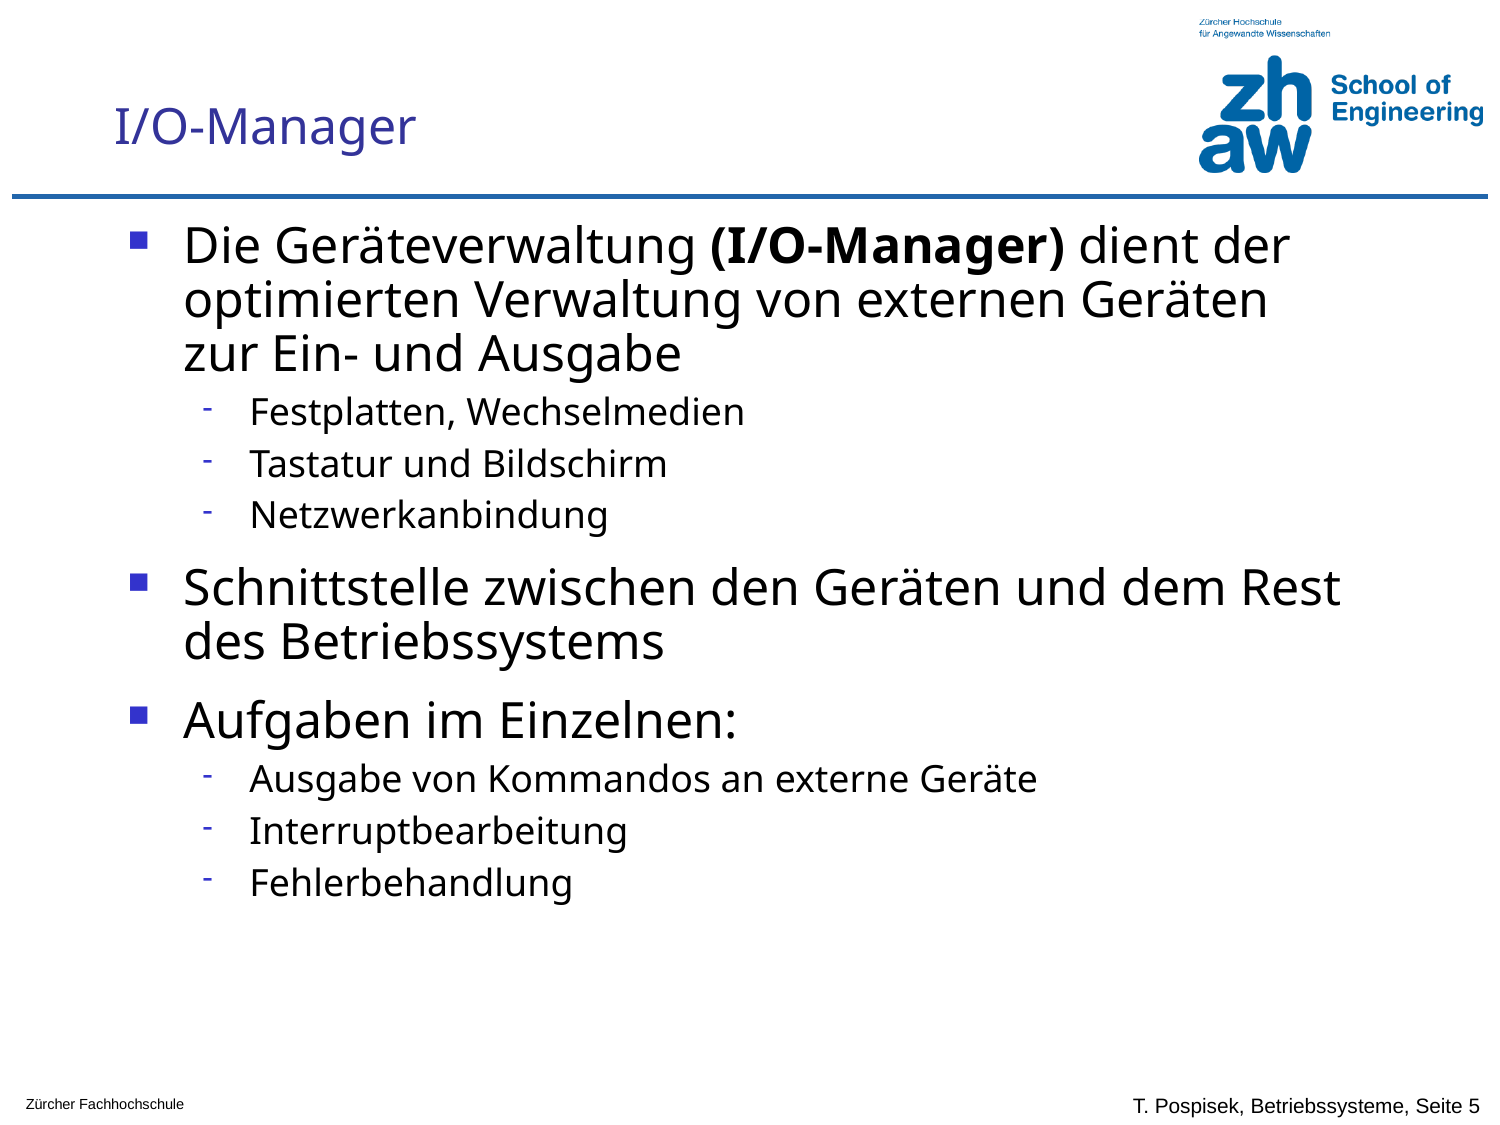

# I/O-Manager
Die Geräteverwaltung (I/O-Manager) dient der optimierten Verwaltung von externen Geräten zur Ein- und Ausgabe
Festplatten, Wechselmedien
Tastatur und Bildschirm
Netzwerkanbindung
Schnittstelle zwischen den Geräten und dem Rest des Betriebssystems
Aufgaben im Einzelnen:
Ausgabe von Kommandos an externe Geräte
Interruptbearbeitung
Fehlerbehandlung